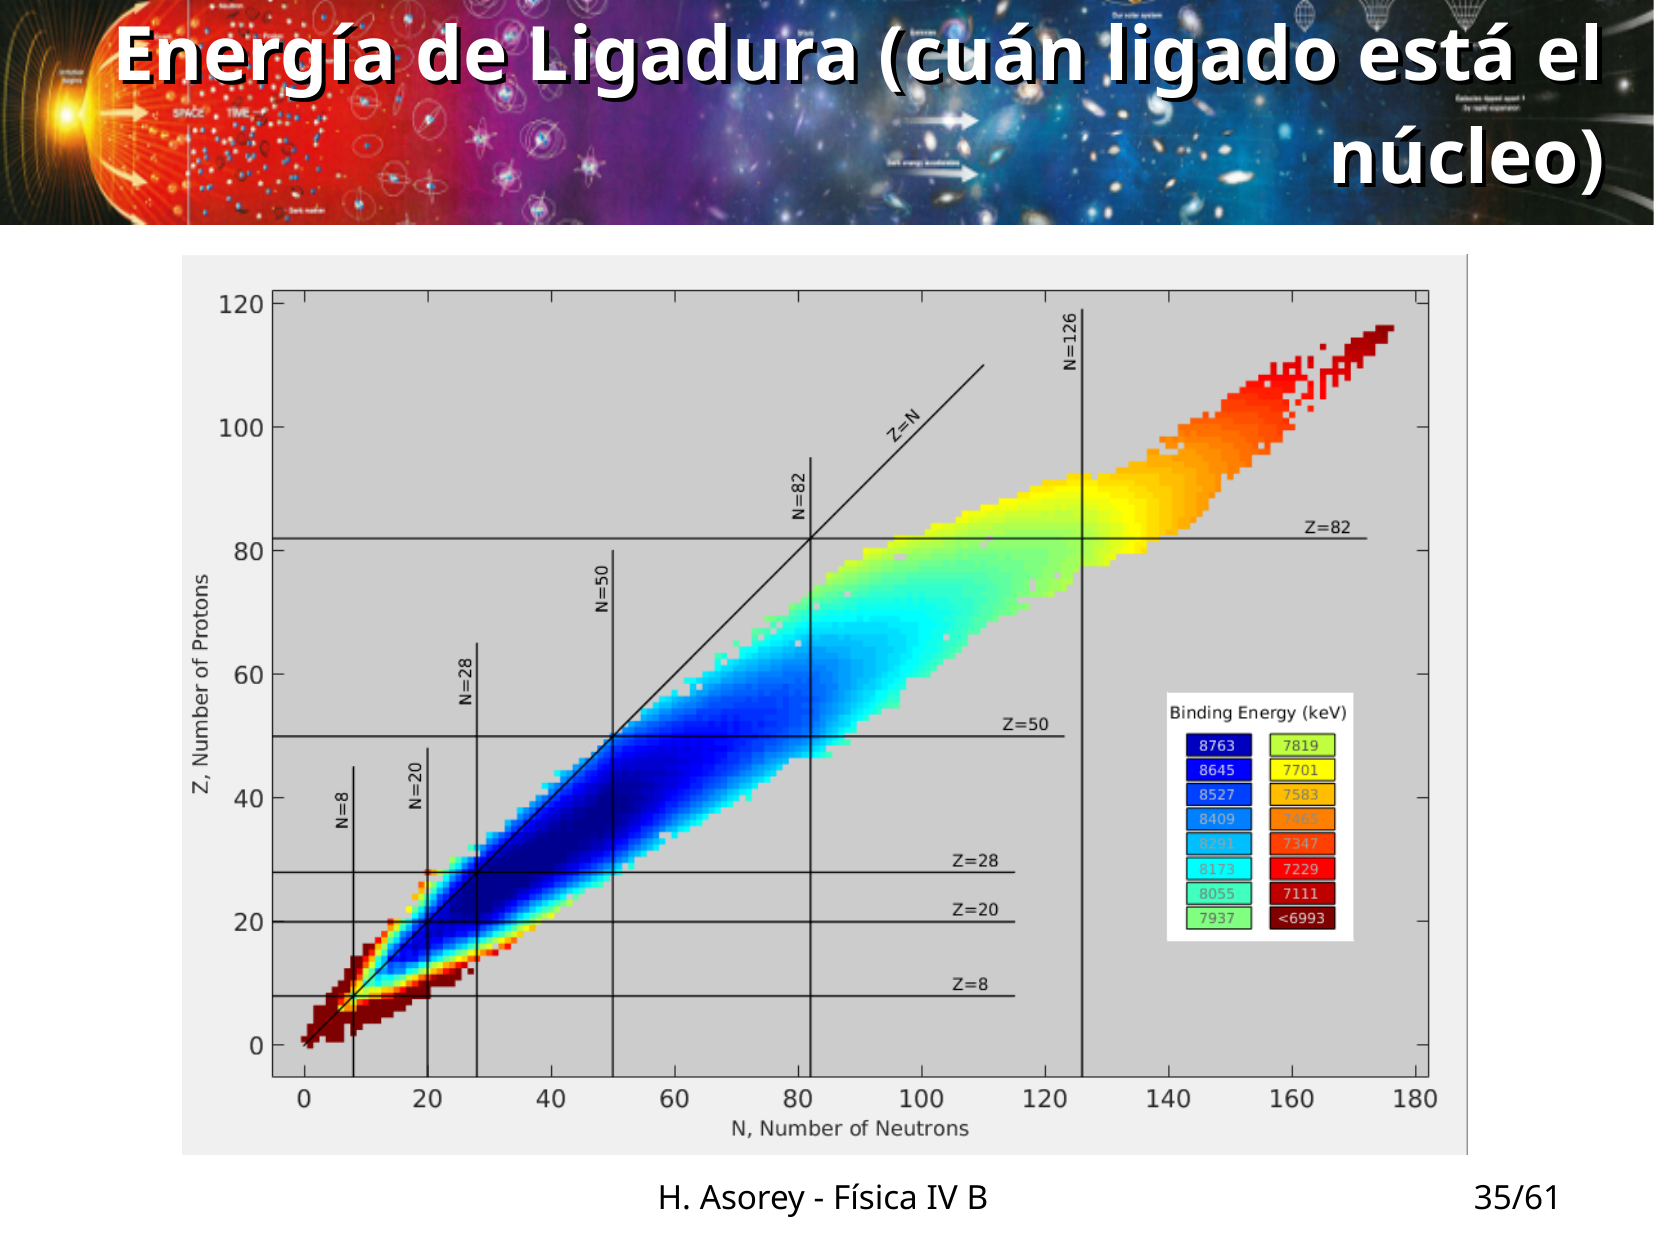

# Energía de Ligadura (cuán ligado está el núcleo)
H. Asorey - Física IV B
35